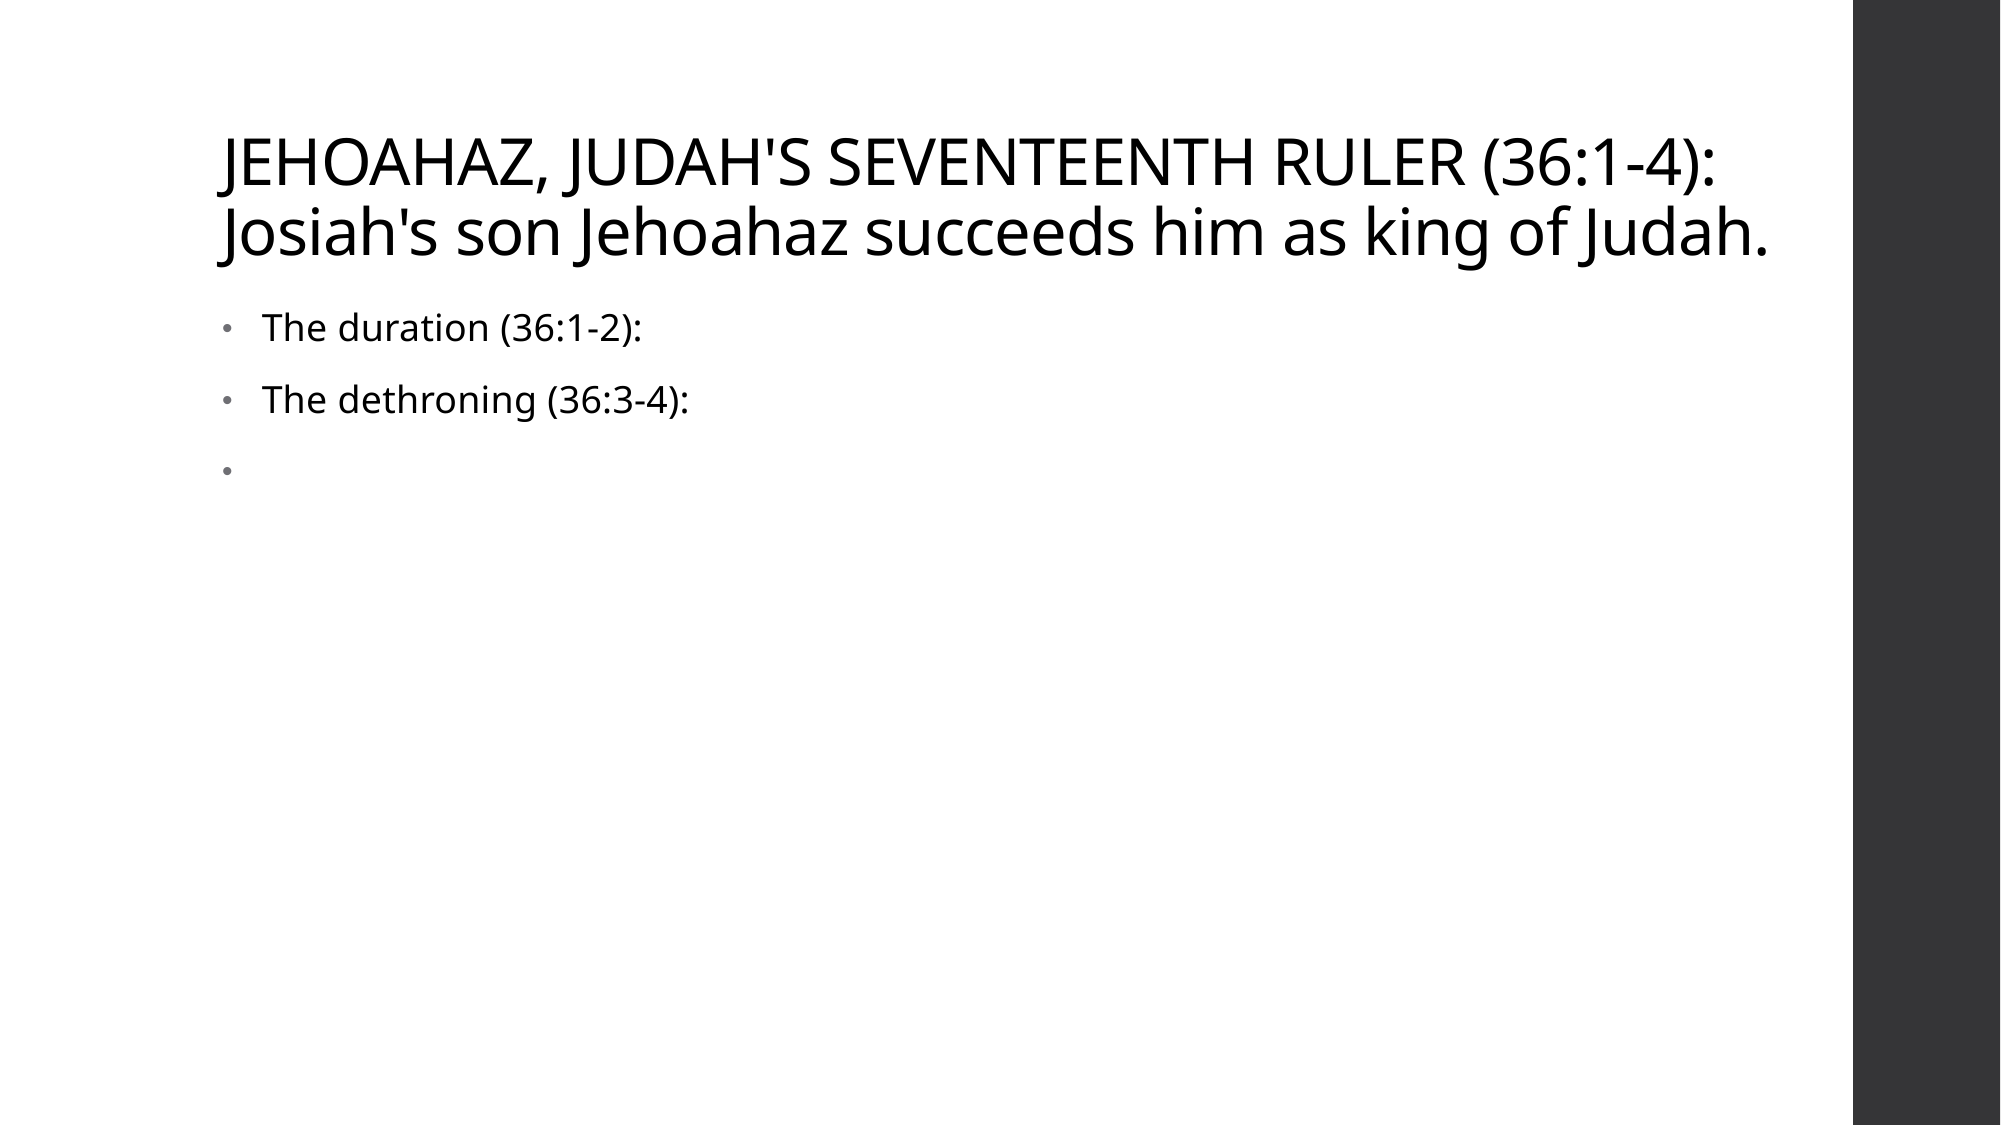

# JEHOAHAZ, JUDAH'S SEVENTEENTH RULER (36:1-4): Josiah's son Jehoahaz succeeds him as king of Judah.
 The duration (36:1-2):
 The dethroning (36:3-4):